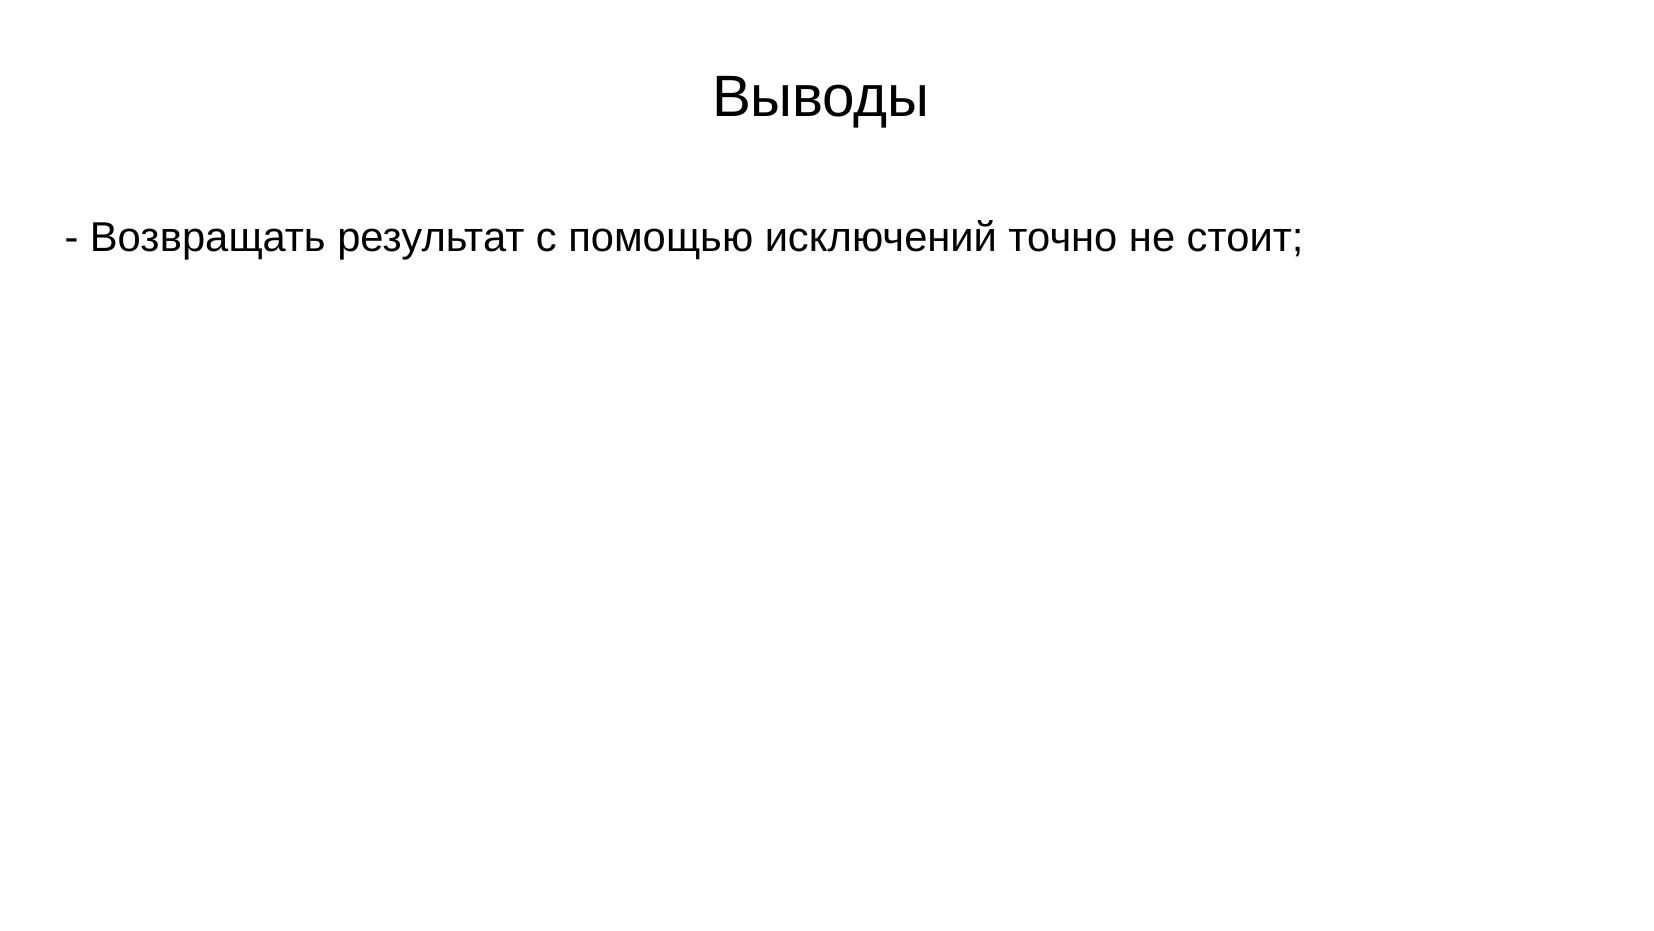

# Выводы
- Возвращать результат с помощью исключений точно не стоит;